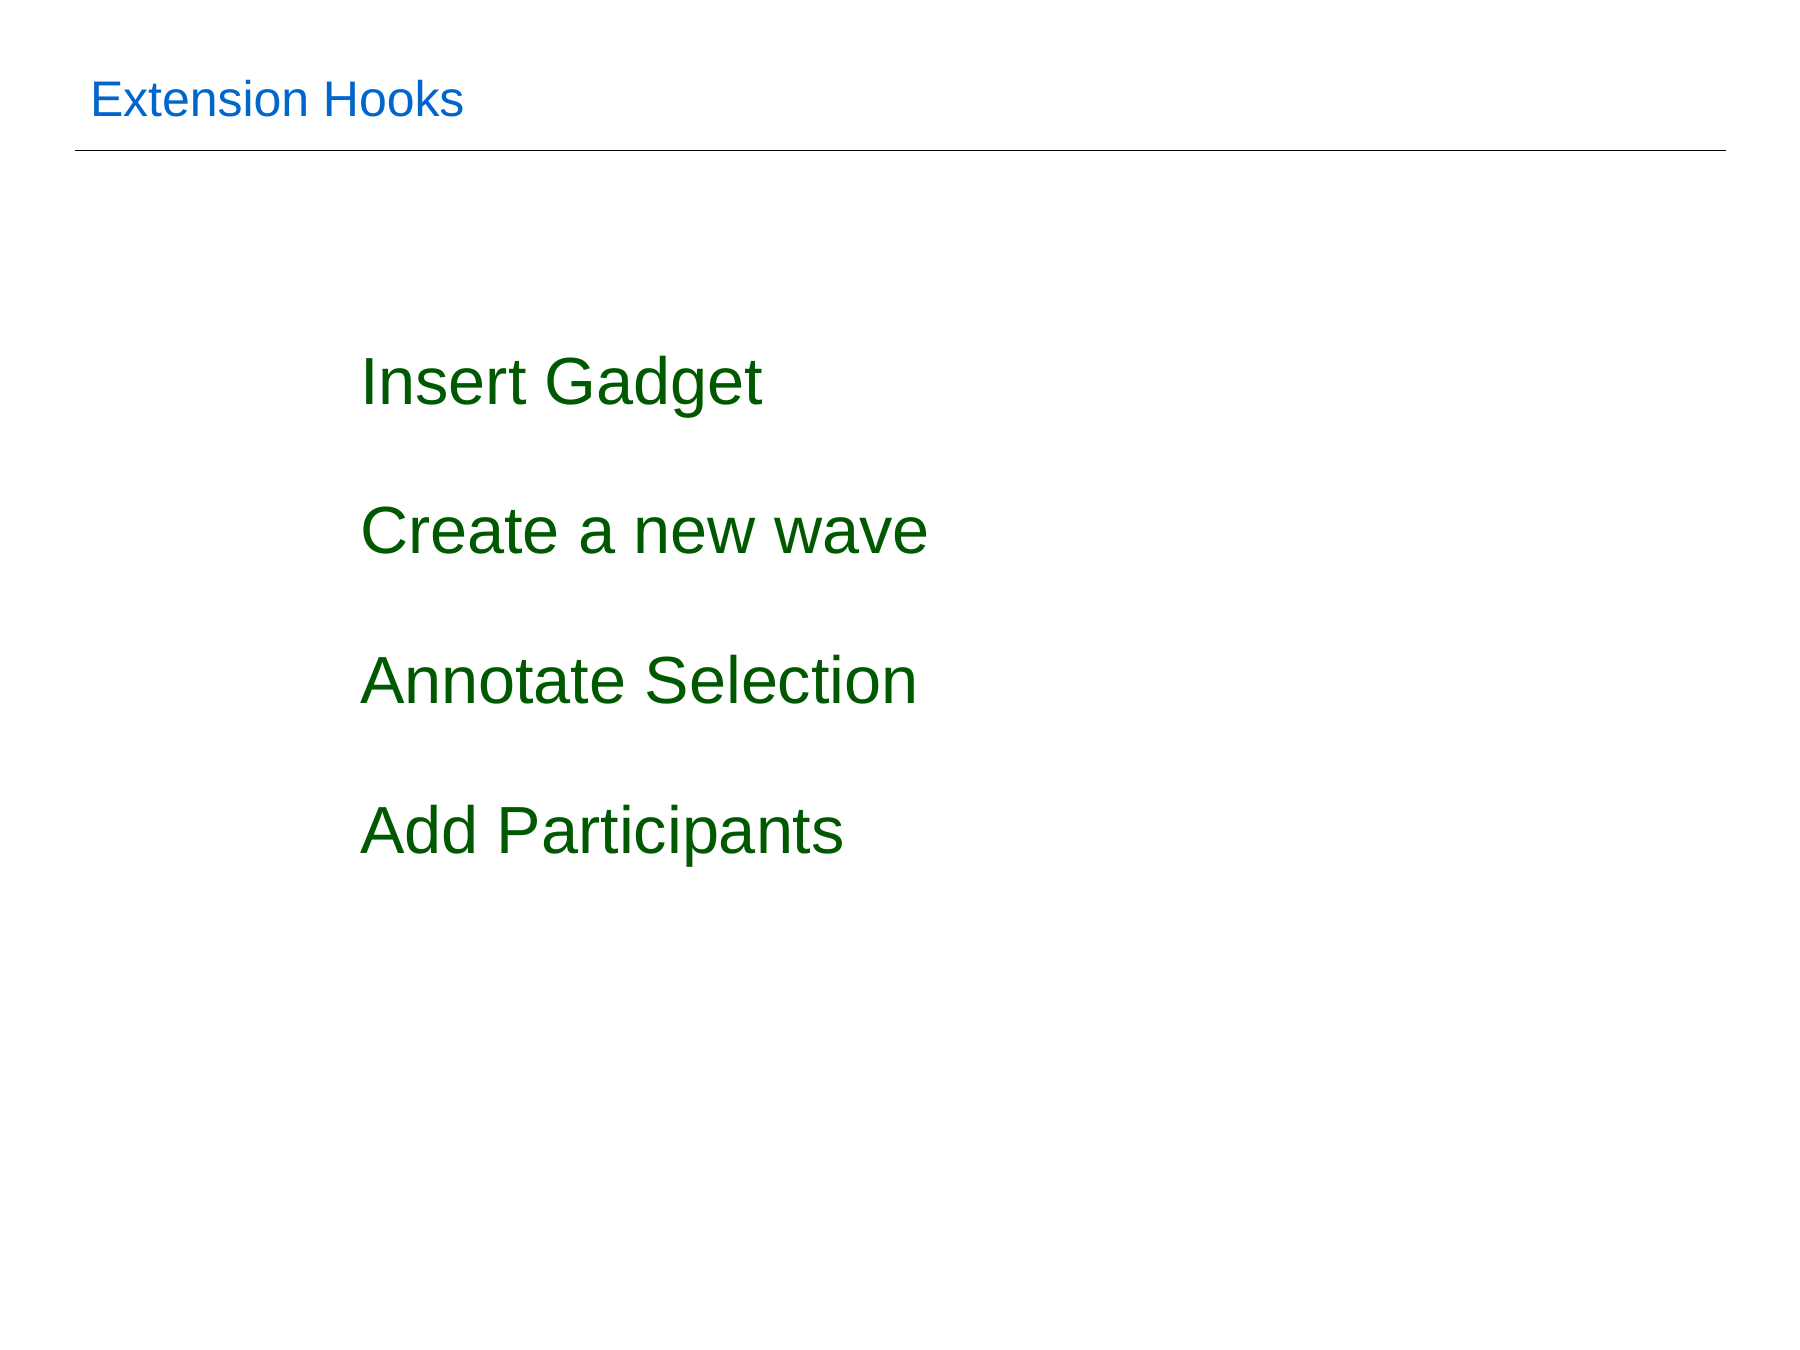

# Extension Hooks
Insert Gadget
Create a new wave
Annotate Selection
Add Participants